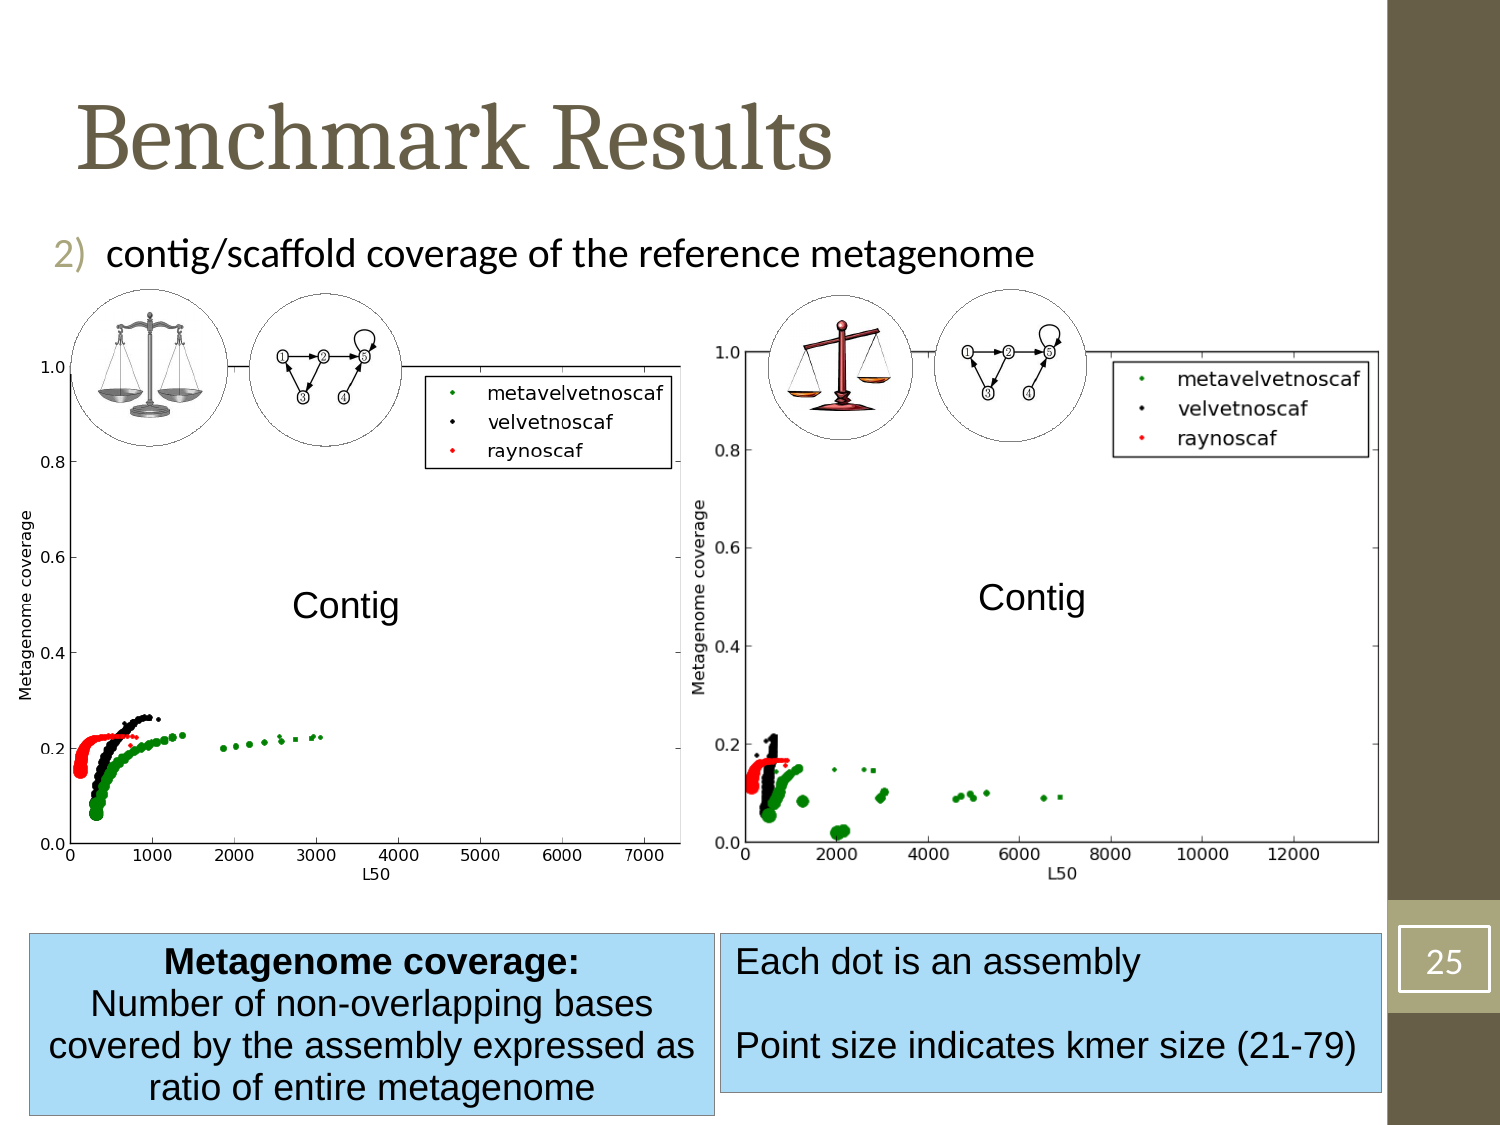

# Benchmark Results
contig/scaﬀold coverage of the reference metagenome
Contig
Contig
25
Metagenome coverage:
Number of non-overlapping bases covered by the assembly expressed as ratio of entire metagenome
Each dot is an assembly
Point size indicates kmer size (21-79)